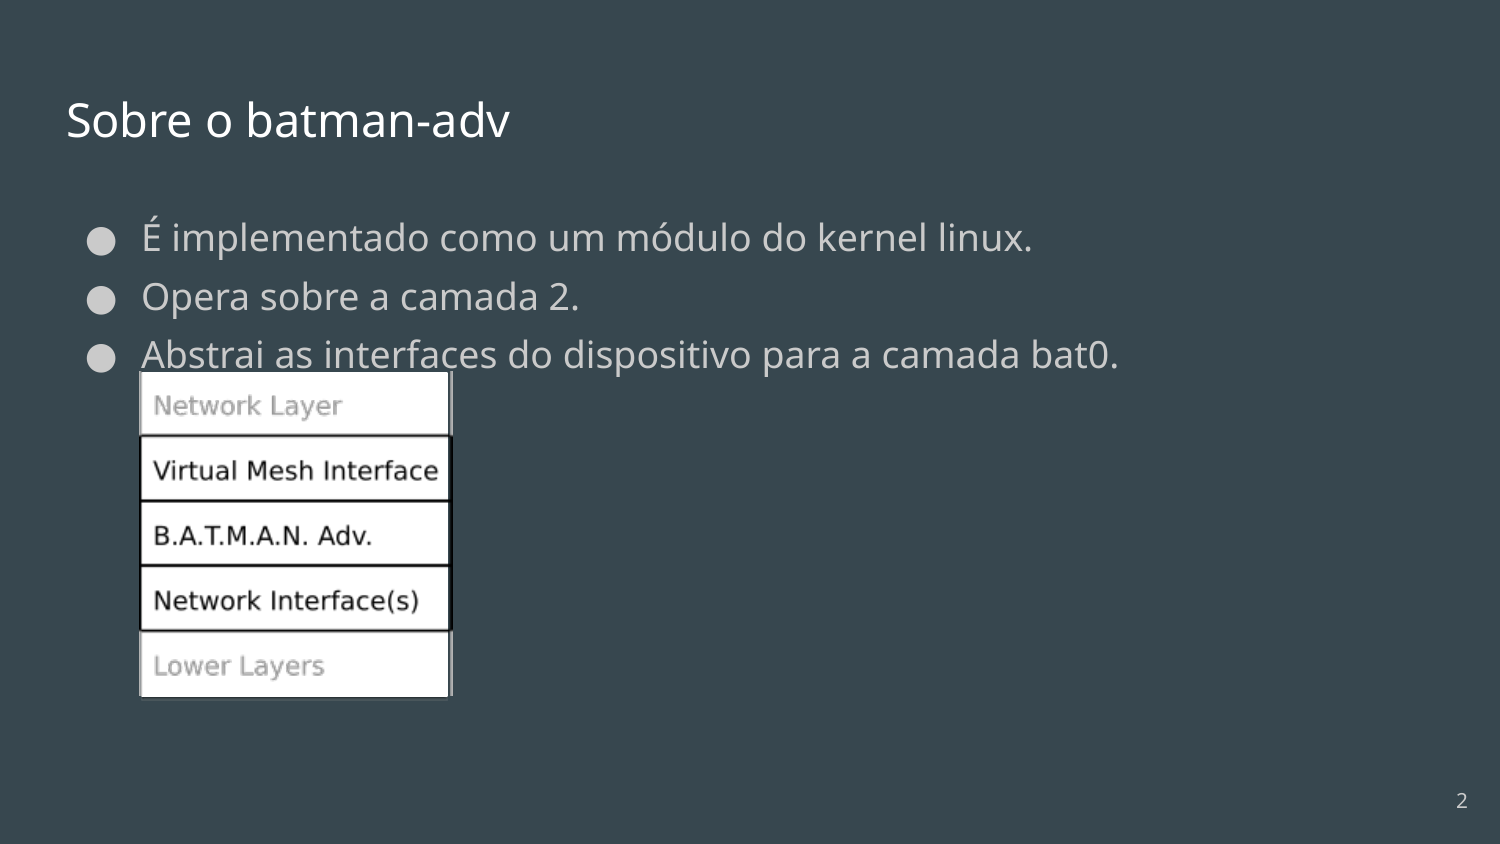

# Sobre o batman-adv
É implementado como um módulo do kernel linux.
Opera sobre a camada 2.
Abstrai as interfaces do dispositivo para a camada bat0.